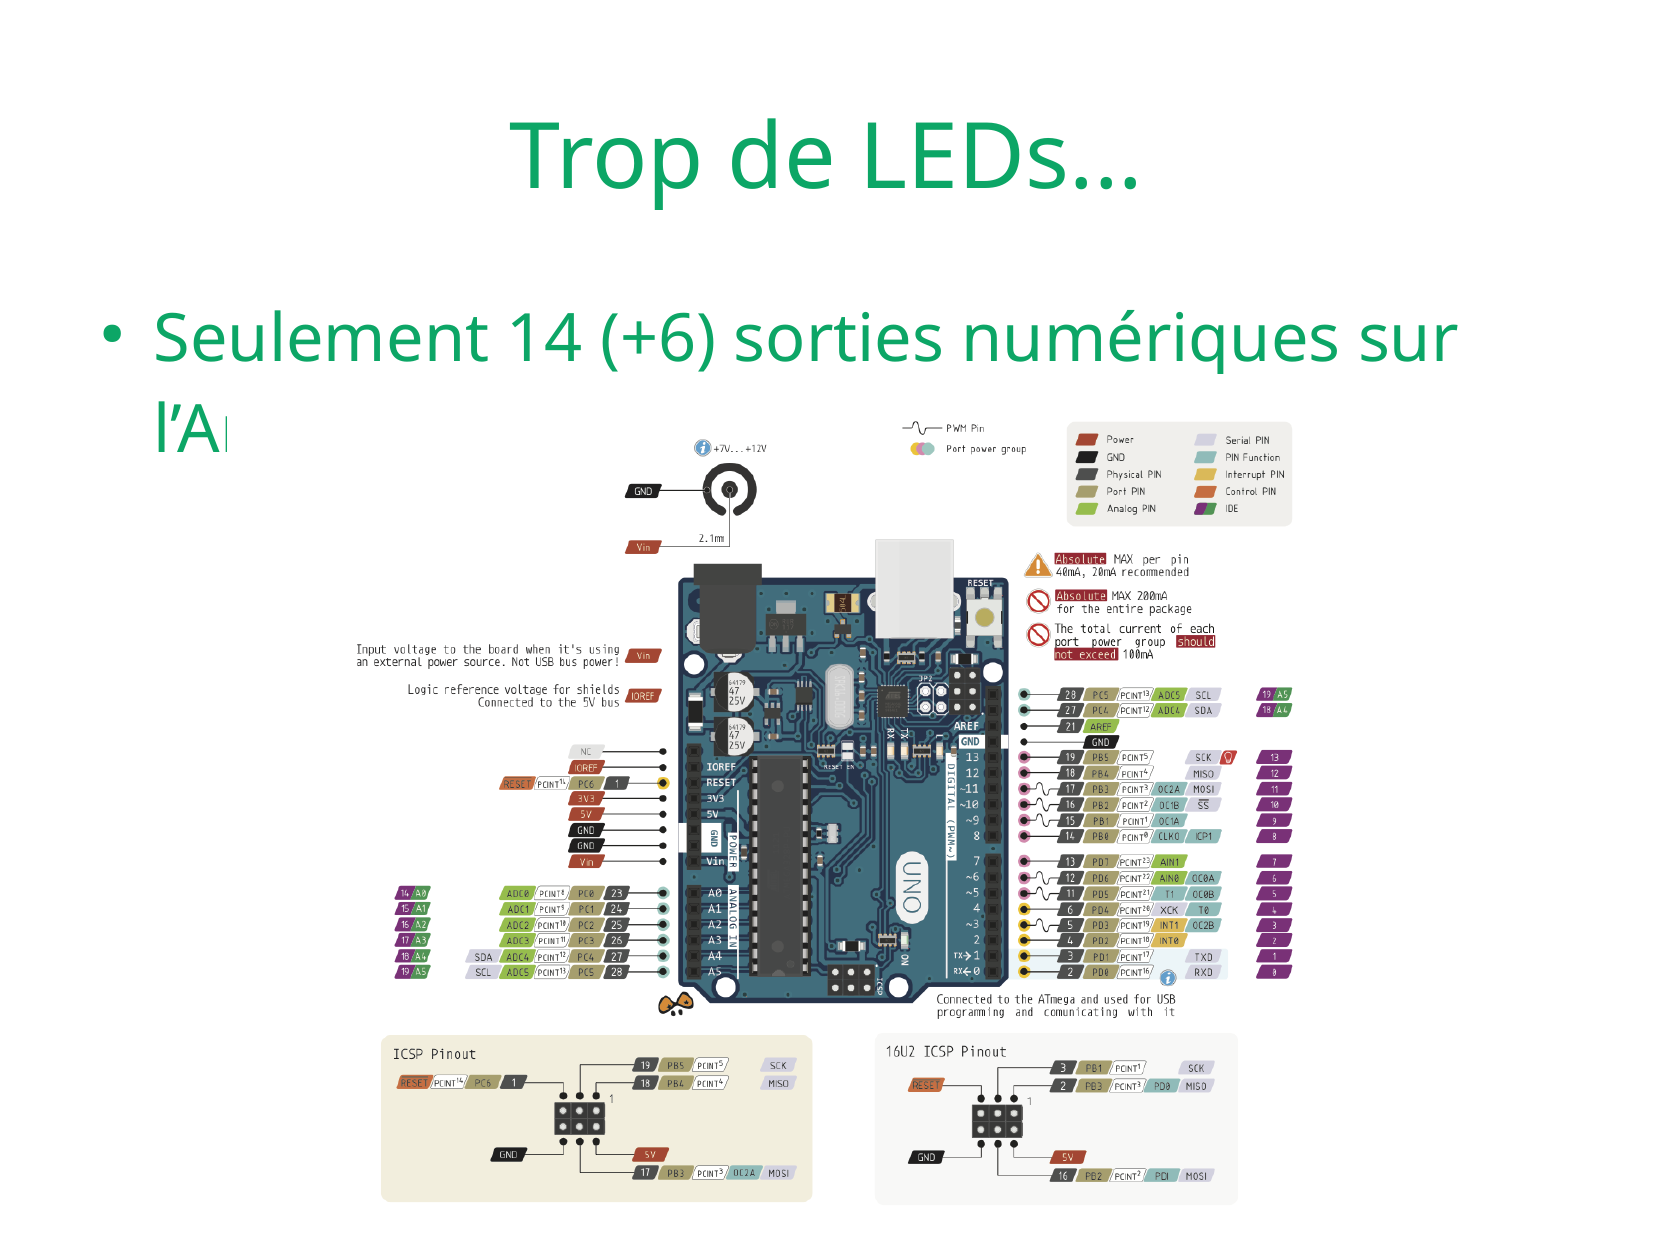

# Trop de LEDs...
Seulement 14 (+6) sorties numériques sur l’Arduino